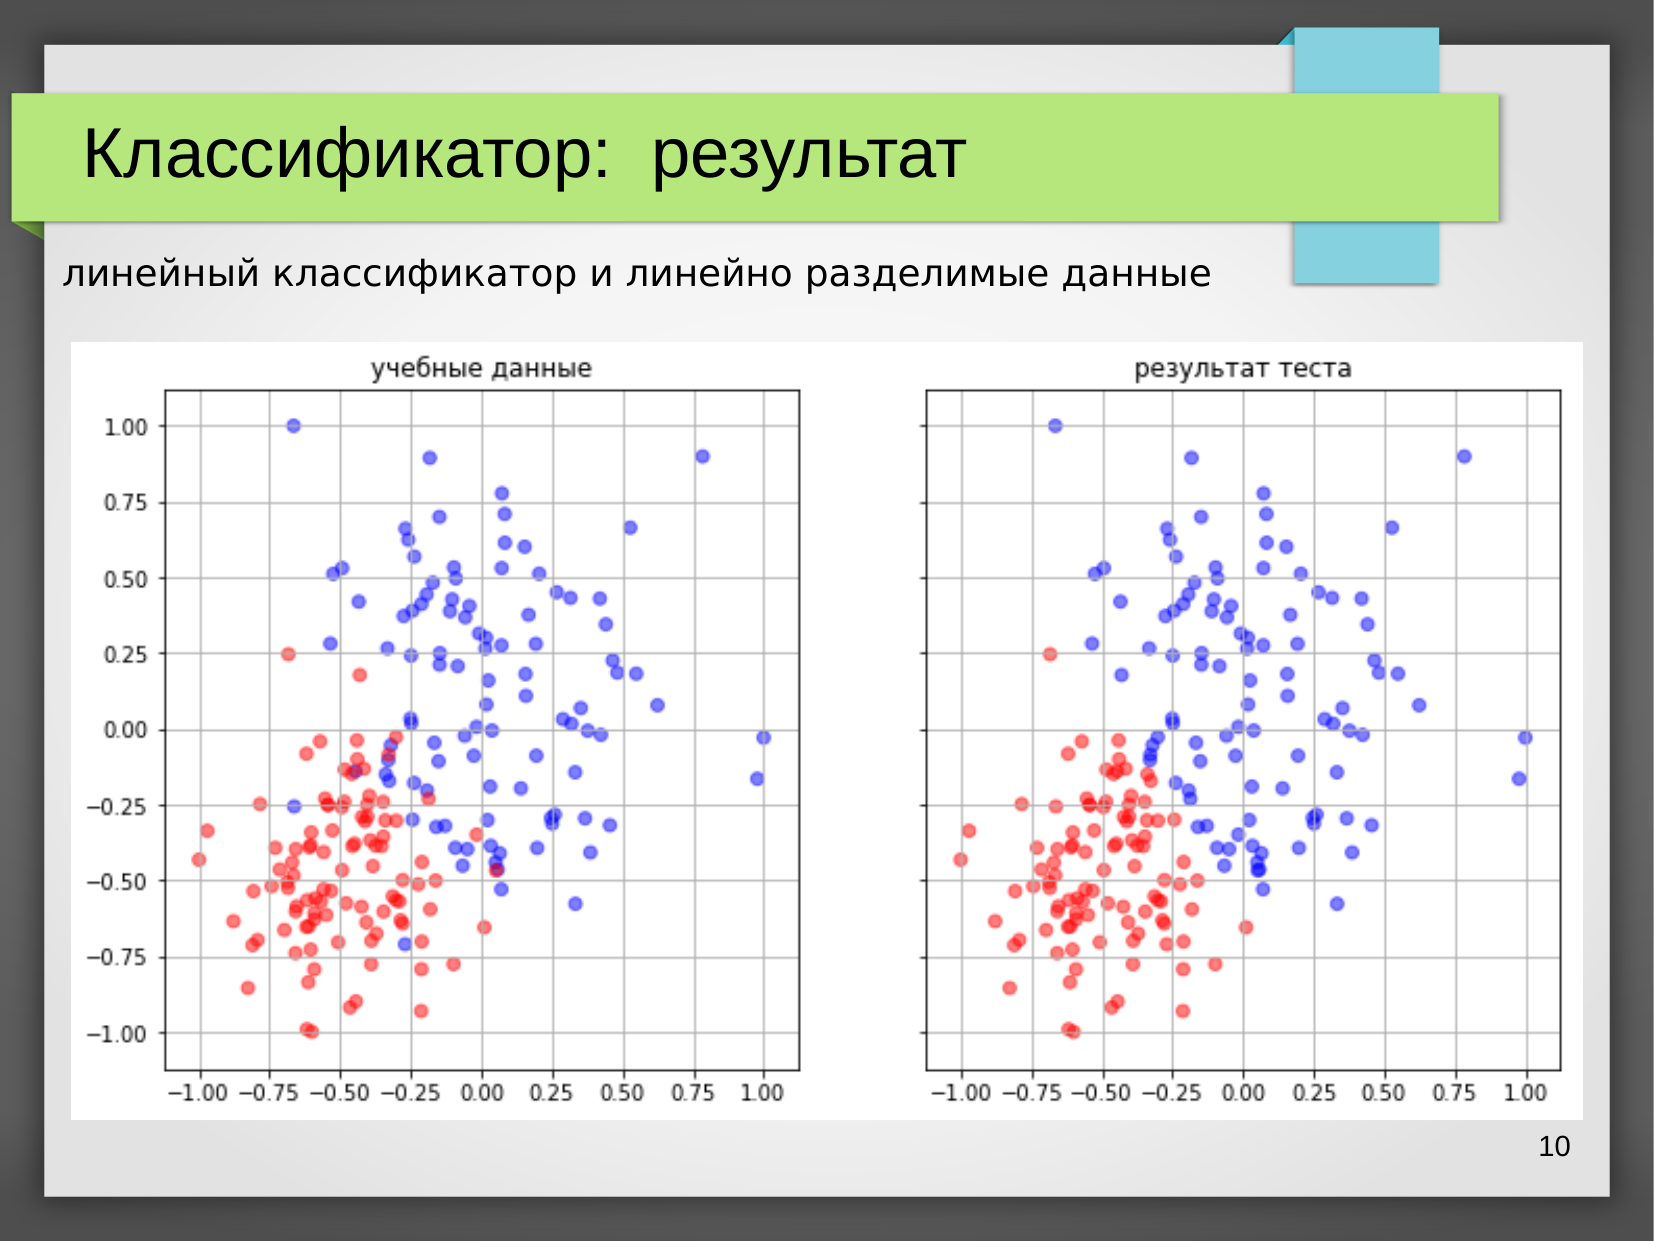

# Классификатор: результат
линейный классификатор и линейно разделимые данные
10